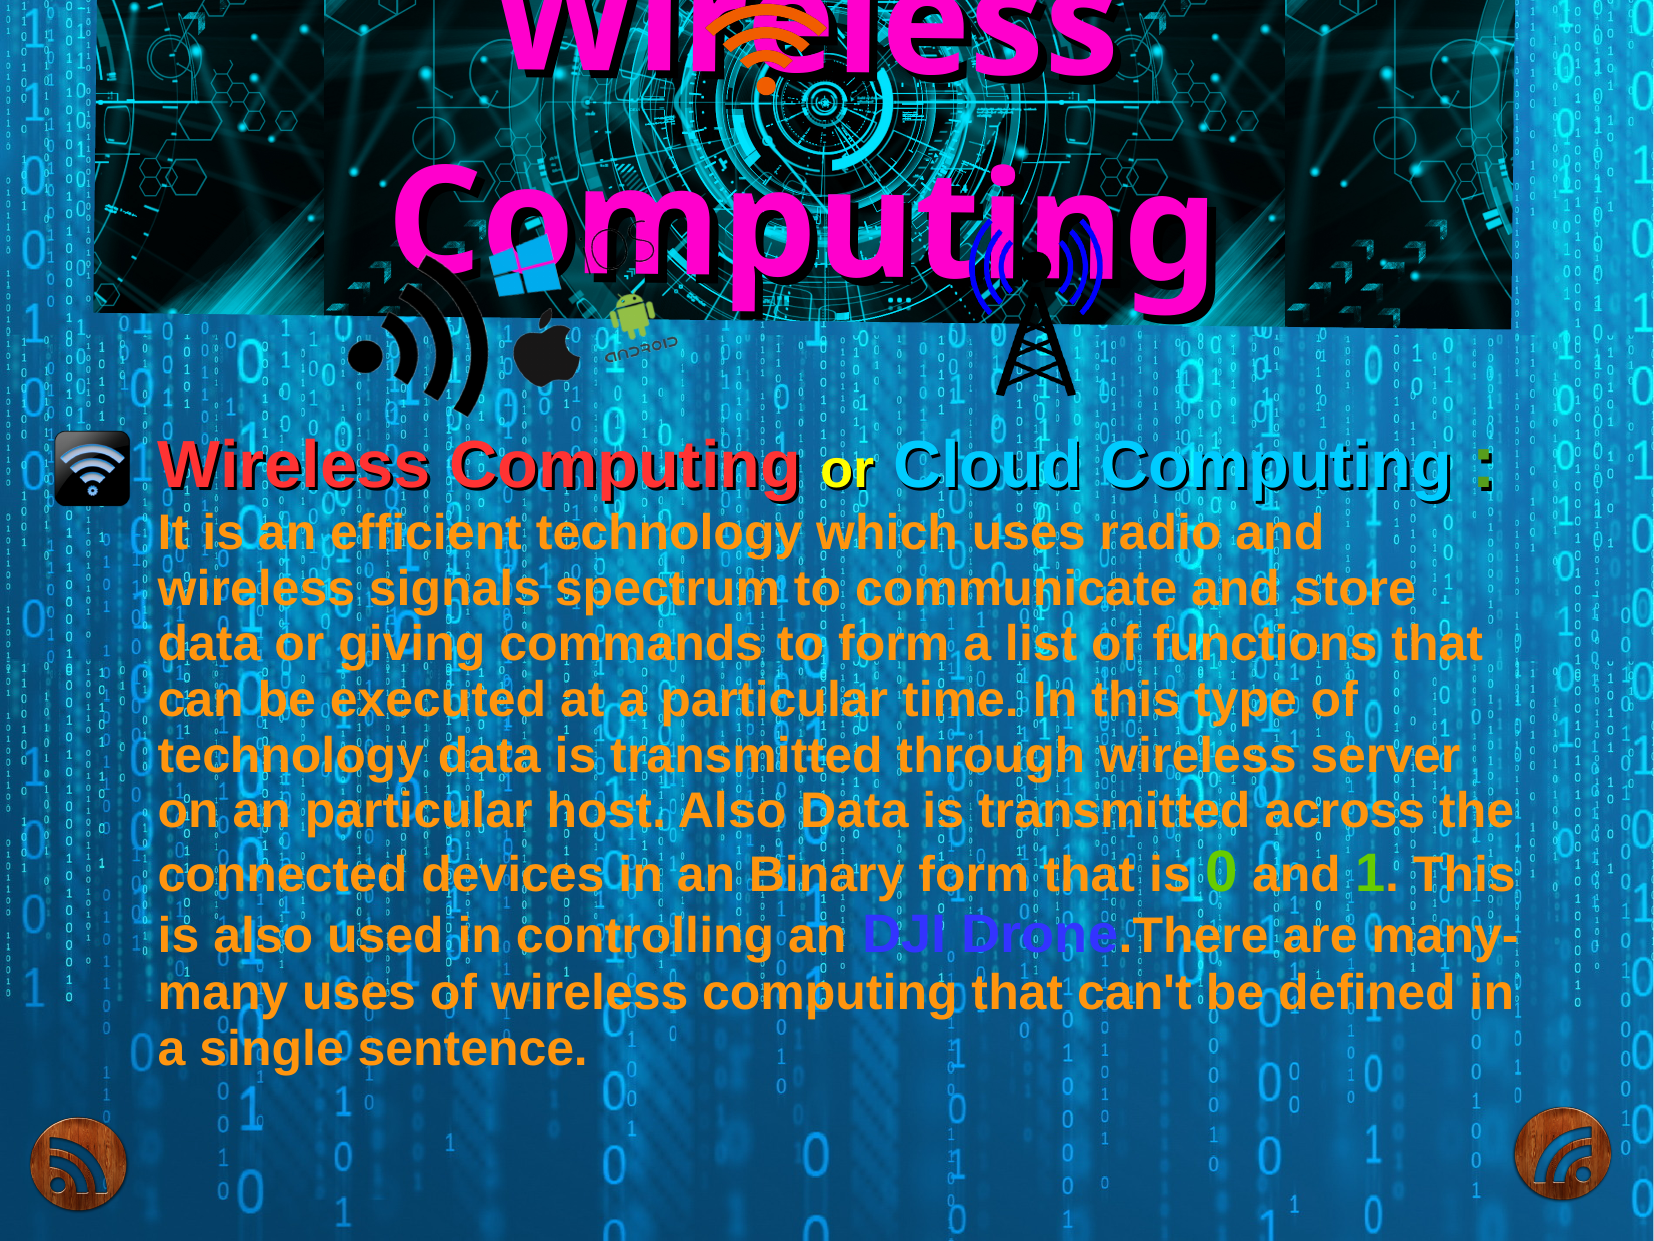

Wireless Computing
#
Wireless Computing or Cloud Computing : It is an efficient technology which uses radio and wireless signals spectrum to communicate and store data or giving commands to form a list of functions that can be executed at a particular time. In this type of technology data is transmitted through wireless server on an particular host. Also Data is transmitted across the connected devices in an Binary form that is 0 and 1. This is also used in controlling an DJI Drone.There are many-many uses of wireless computing that can't be defined in a single sentence.